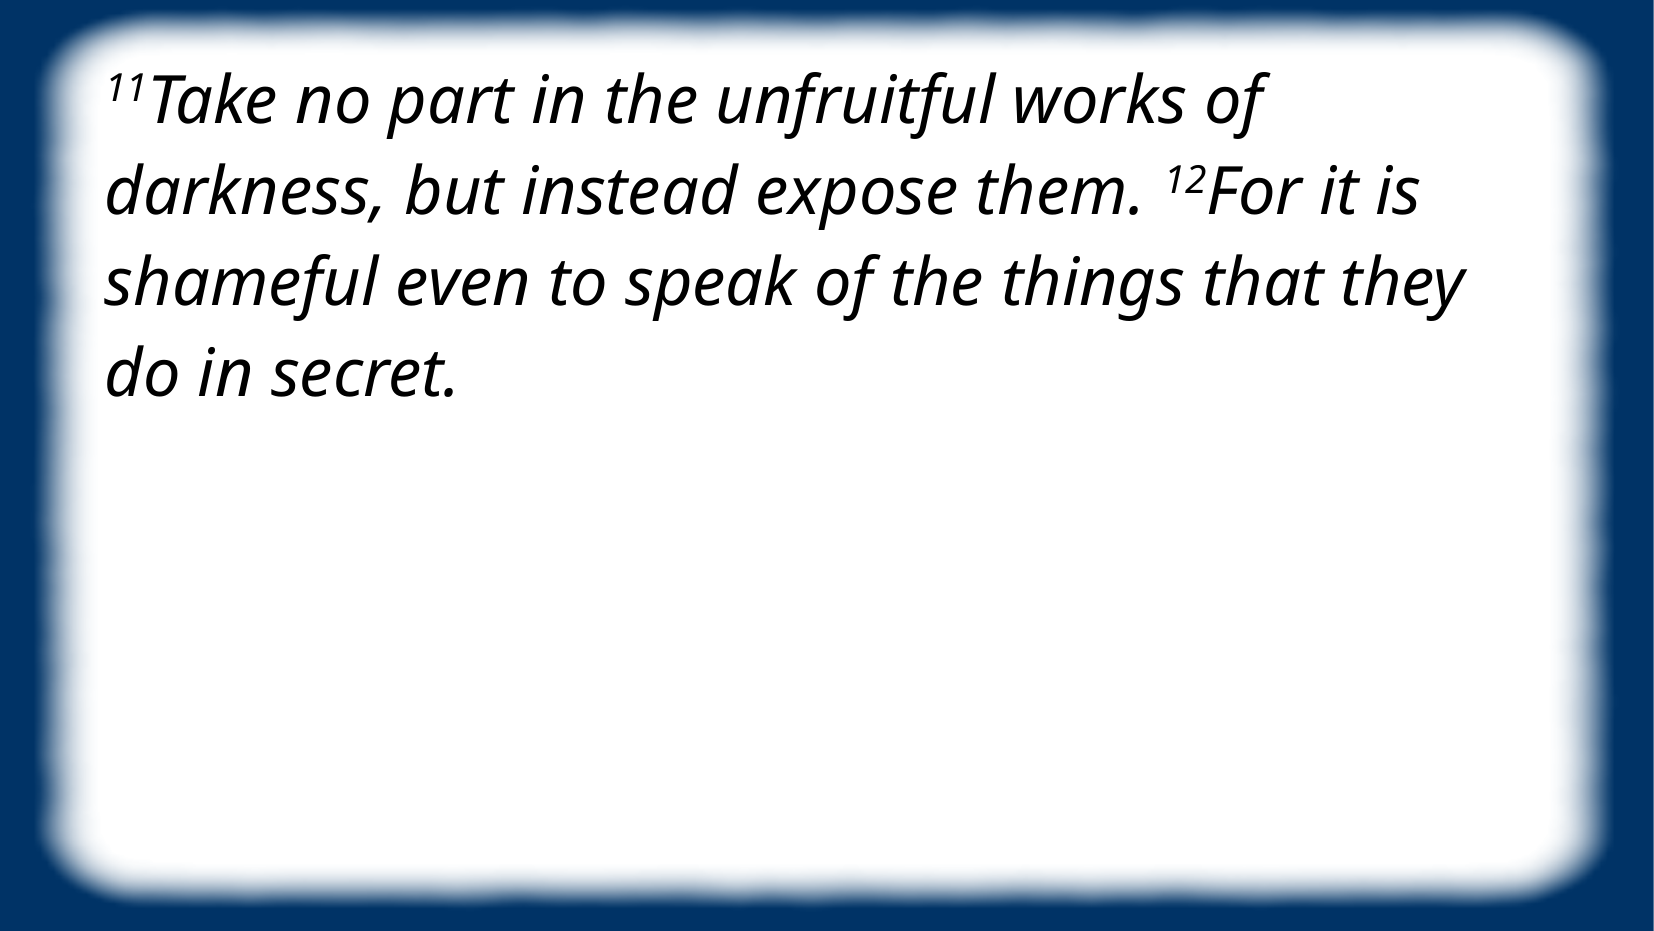

11Take no part in the unfruitful works of darkness, but instead expose them. 12For it is shameful even to speak of the things that they do in secret.